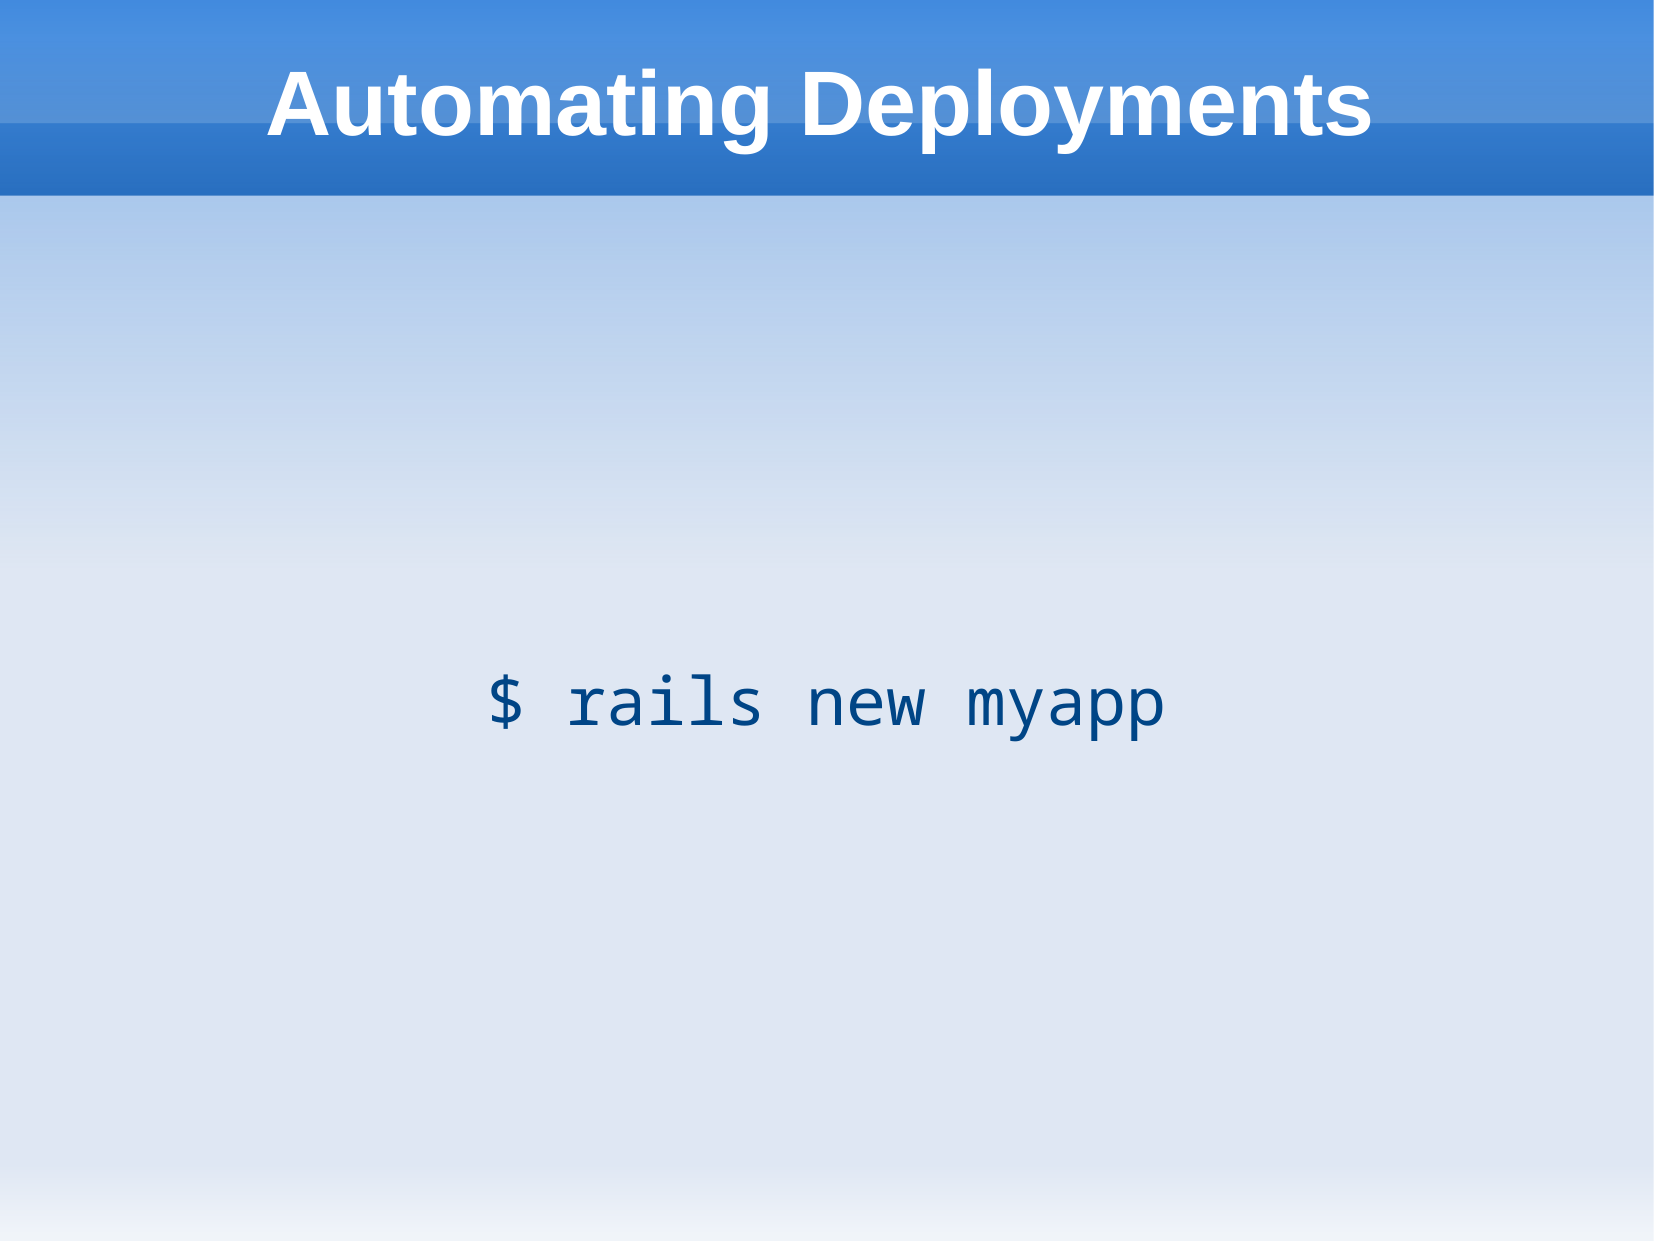

# Automating Deployments
$ rails new myapp